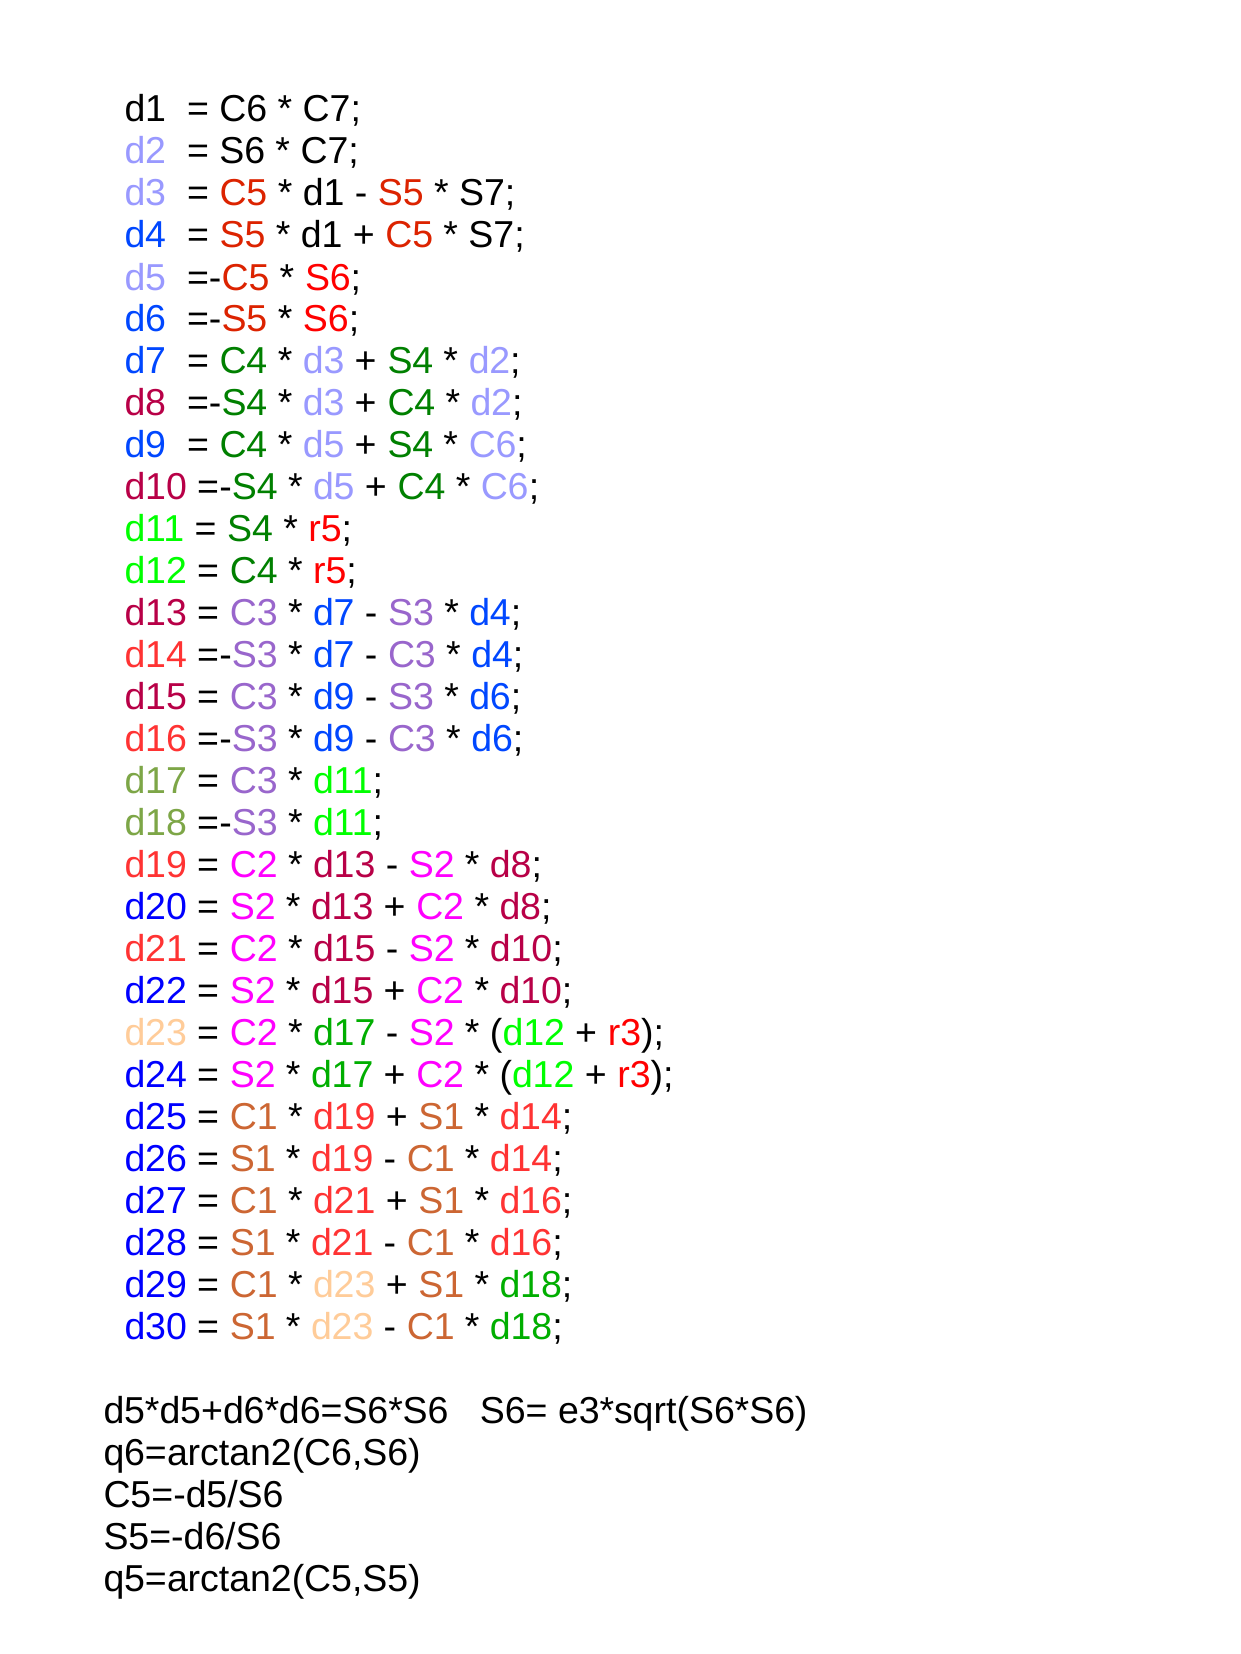

d1 = C6 * C7;
 d2 = S6 * C7;
 d3 = C5 * d1 - S5 * S7;
 d4 = S5 * d1 + C5 * S7;
 d5 =-C5 * S6;
 d6 =-S5 * S6;
 d7 = C4 * d3 + S4 * d2;
 d8 =-S4 * d3 + C4 * d2;
 d9 = C4 * d5 + S4 * C6;
 d10 =-S4 * d5 + C4 * C6;
 d11 = S4 * r5;
 d12 = C4 * r5;
 d13 = C3 * d7 - S3 * d4;
 d14 =-S3 * d7 - C3 * d4;
 d15 = C3 * d9 - S3 * d6;
 d16 =-S3 * d9 - C3 * d6;
 d17 = C3 * d11;
 d18 =-S3 * d11;
 d19 = C2 * d13 - S2 * d8;
 d20 = S2 * d13 + C2 * d8;
 d21 = C2 * d15 - S2 * d10;
 d22 = S2 * d15 + C2 * d10;
 d23 = C2 * d17 - S2 * (d12 + r3);
 d24 = S2 * d17 + C2 * (d12 + r3);
 d25 = C1 * d19 + S1 * d14;
 d26 = S1 * d19 - C1 * d14;
 d27 = C1 * d21 + S1 * d16;
 d28 = S1 * d21 - C1 * d16;
 d29 = C1 * d23 + S1 * d18;
 d30 = S1 * d23 - C1 * d18;
d5*d5+d6*d6=S6*S6 S6= e3*sqrt(S6*S6)
q6=arctan2(C6,S6)
C5=-d5/S6
S5=-d6/S6
q5=arctan2(C5,S5)